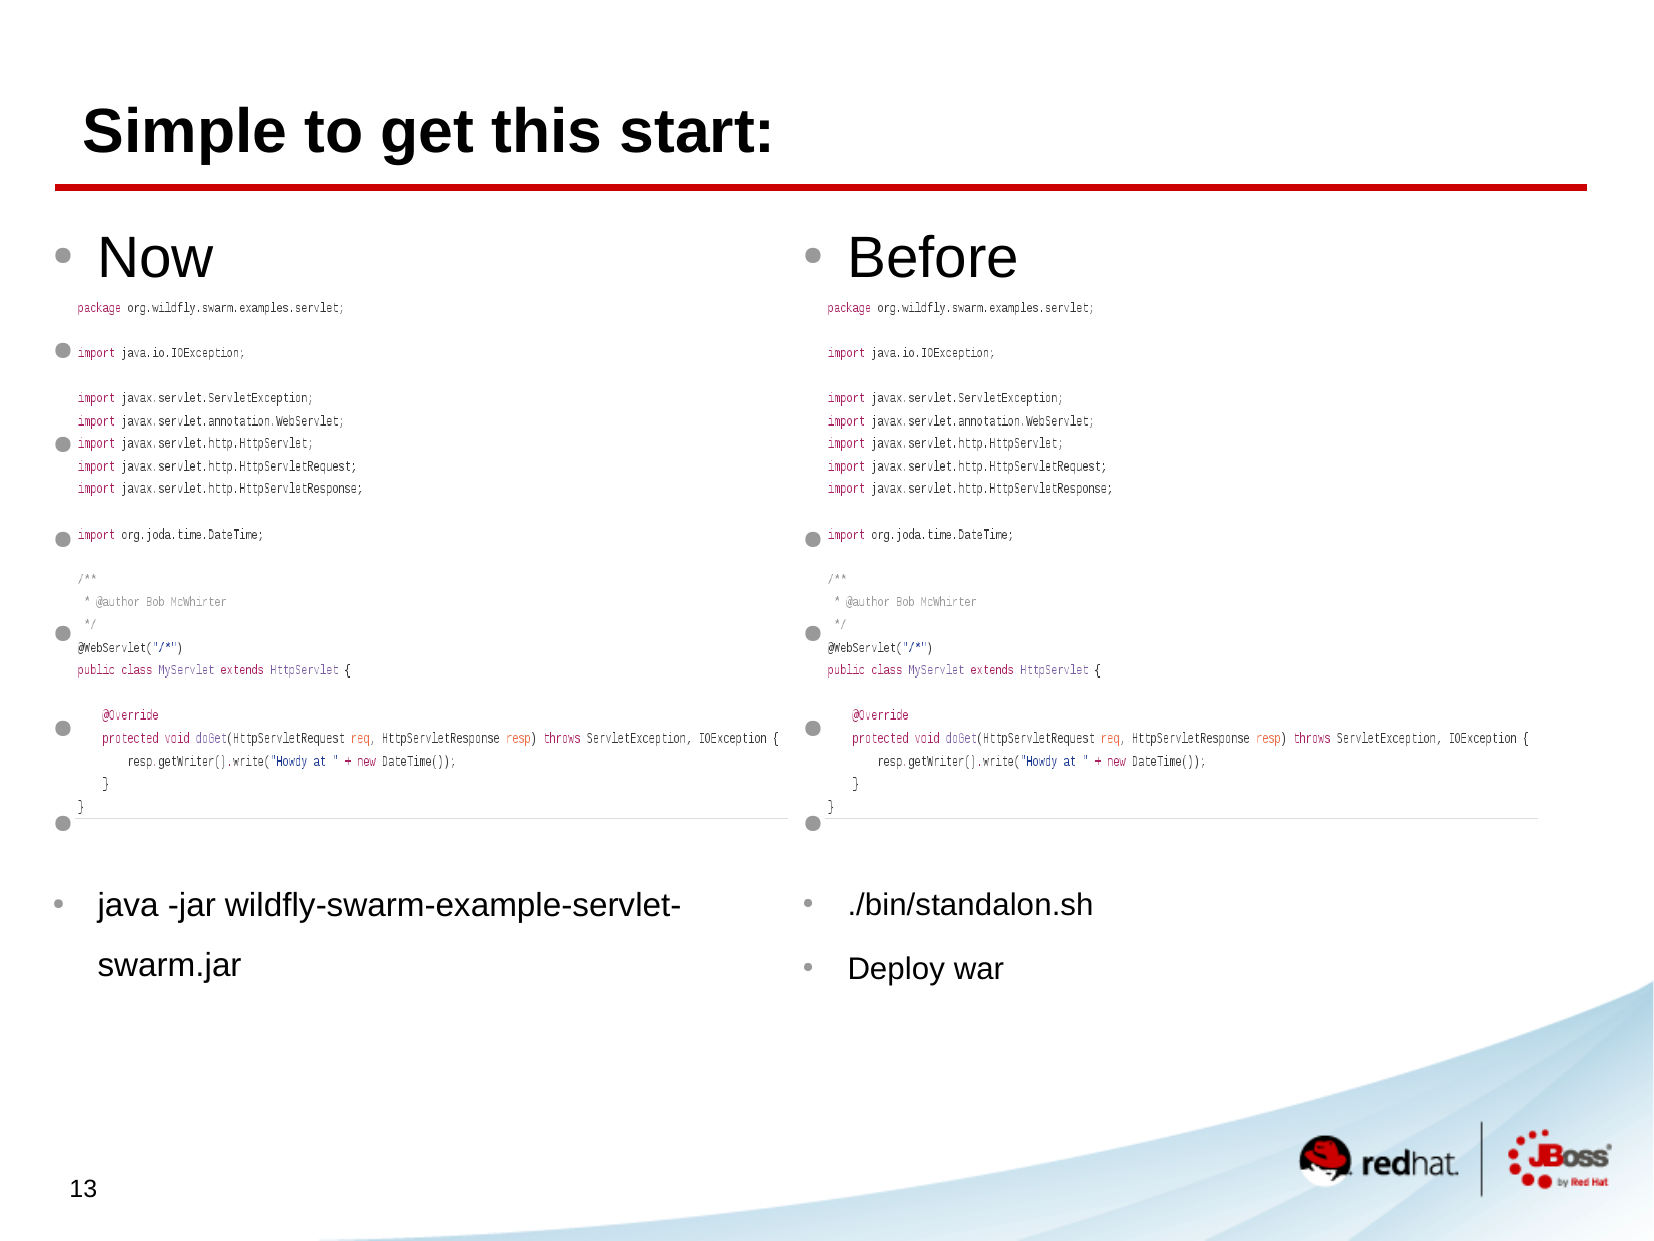

# Simple to get this start:
Now
java -jar wildfly-swarm-example-servlet-swarm.jar
Before
./bin/standalon.sh
Deploy war